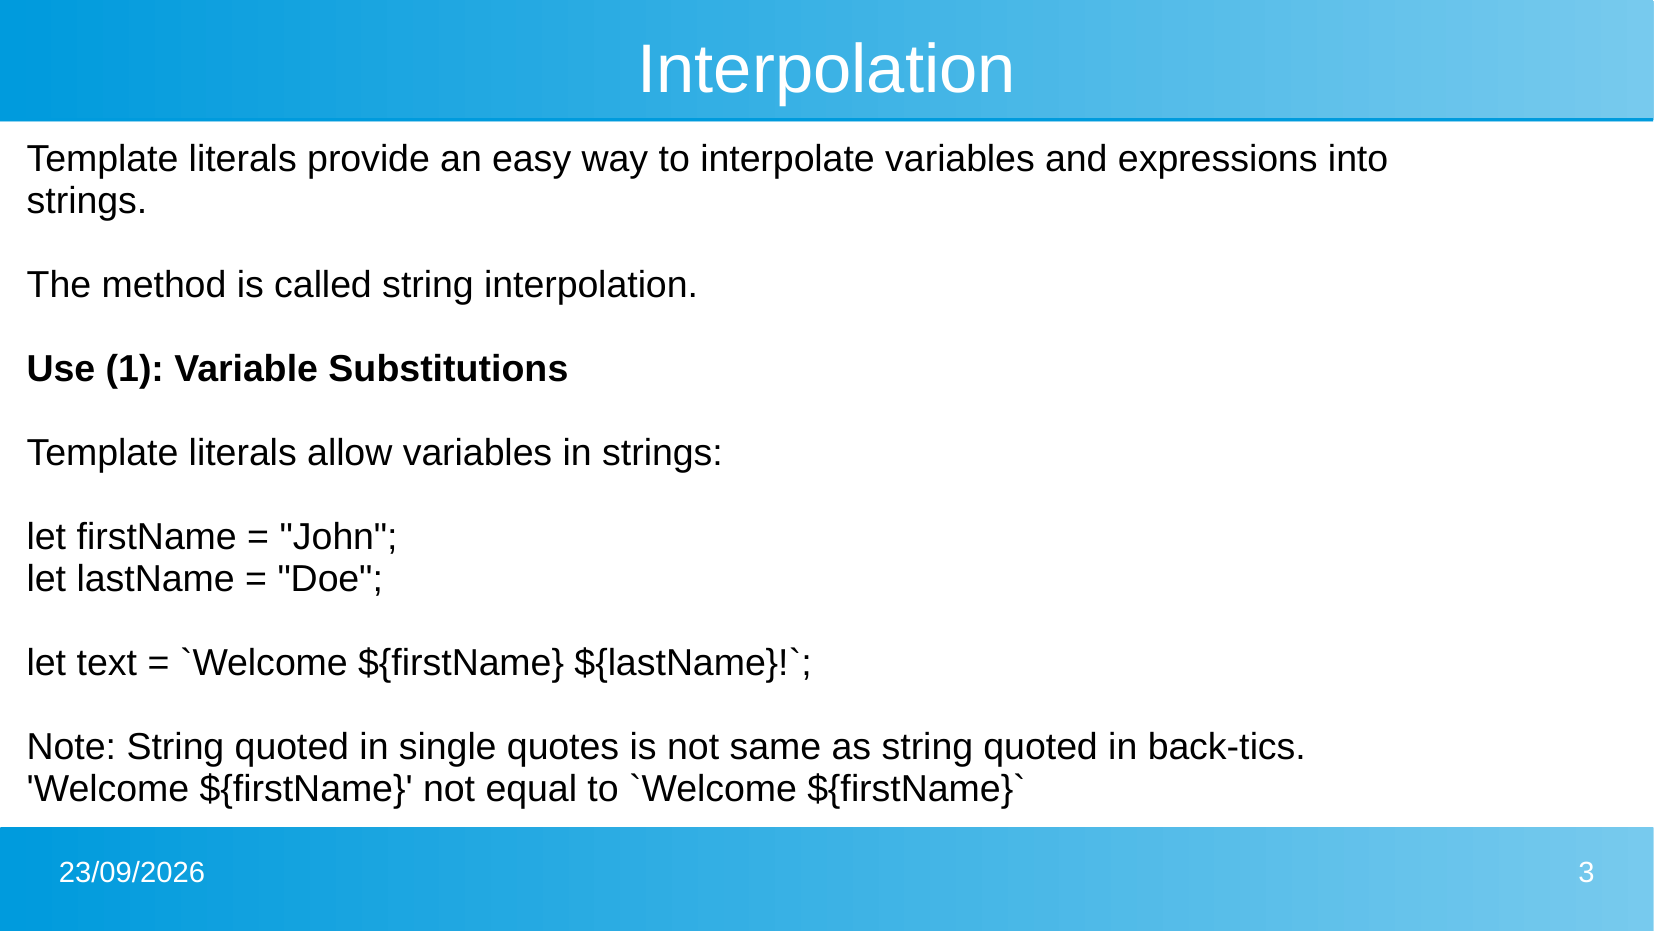

# Interpolation
Template literals provide an easy way to interpolate variables and expressions into strings.
The method is called string interpolation.
Use (1): Variable Substitutions
Template literals allow variables in strings:
let firstName = "John";
let lastName = "Doe";
let text = `Welcome ${firstName} ${lastName}!`;
Note: String quoted in single quotes is not same as string quoted in back-tics.
'Welcome ${firstName}' not equal to `Welcome ${firstName}`
3